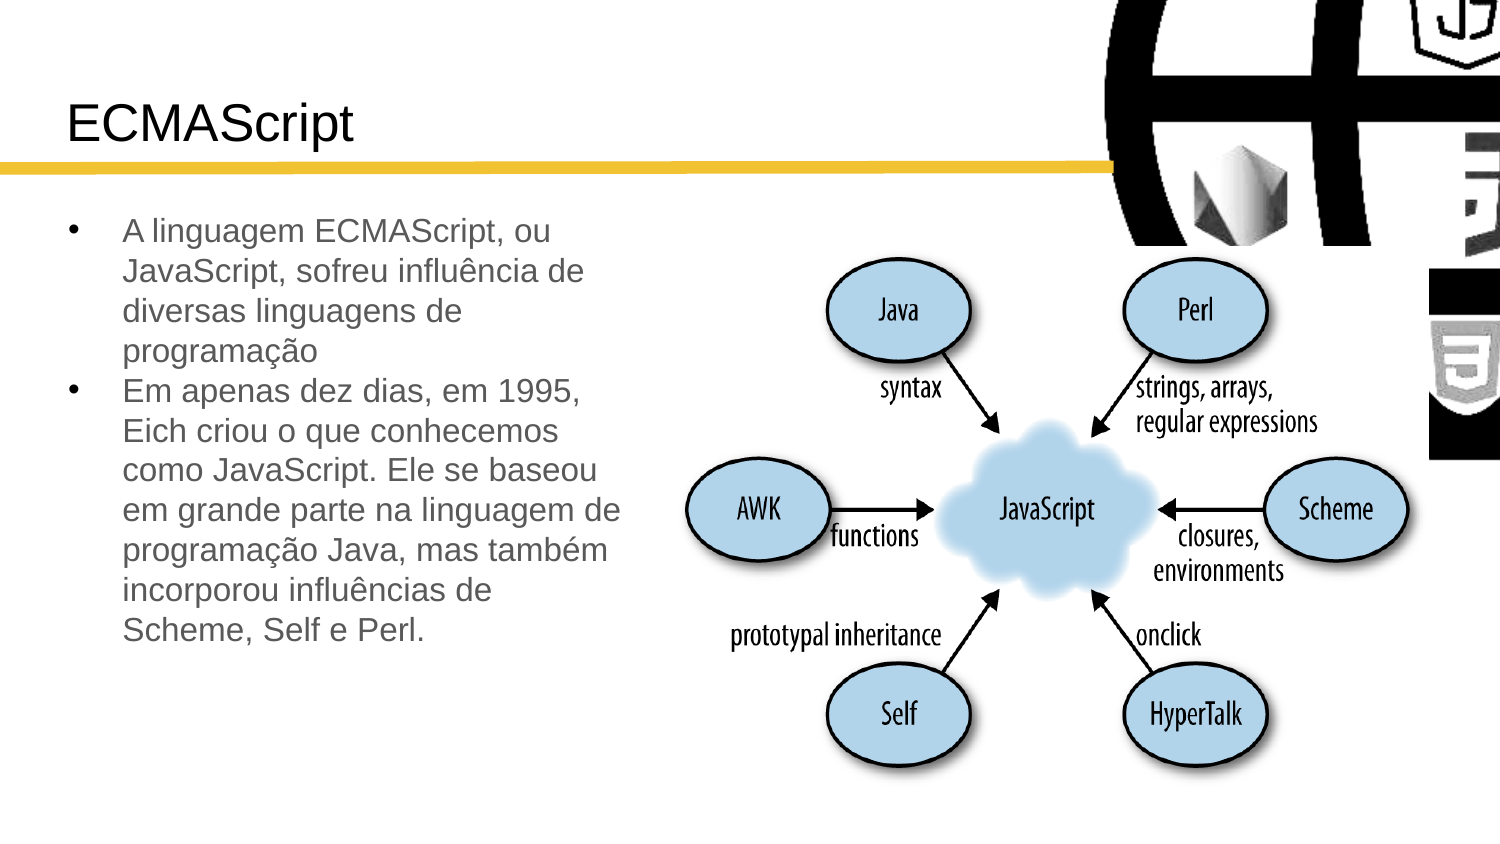

# ECMAScript
A linguagem ECMAScript, ou JavaScript, sofreu influência de diversas linguagens de programação
Em apenas dez dias, em 1995, Eich criou o que conhecemos como JavaScript. Ele se baseou em grande parte na linguagem de programação Java, mas também incorporou influências de Scheme, Self e Perl.